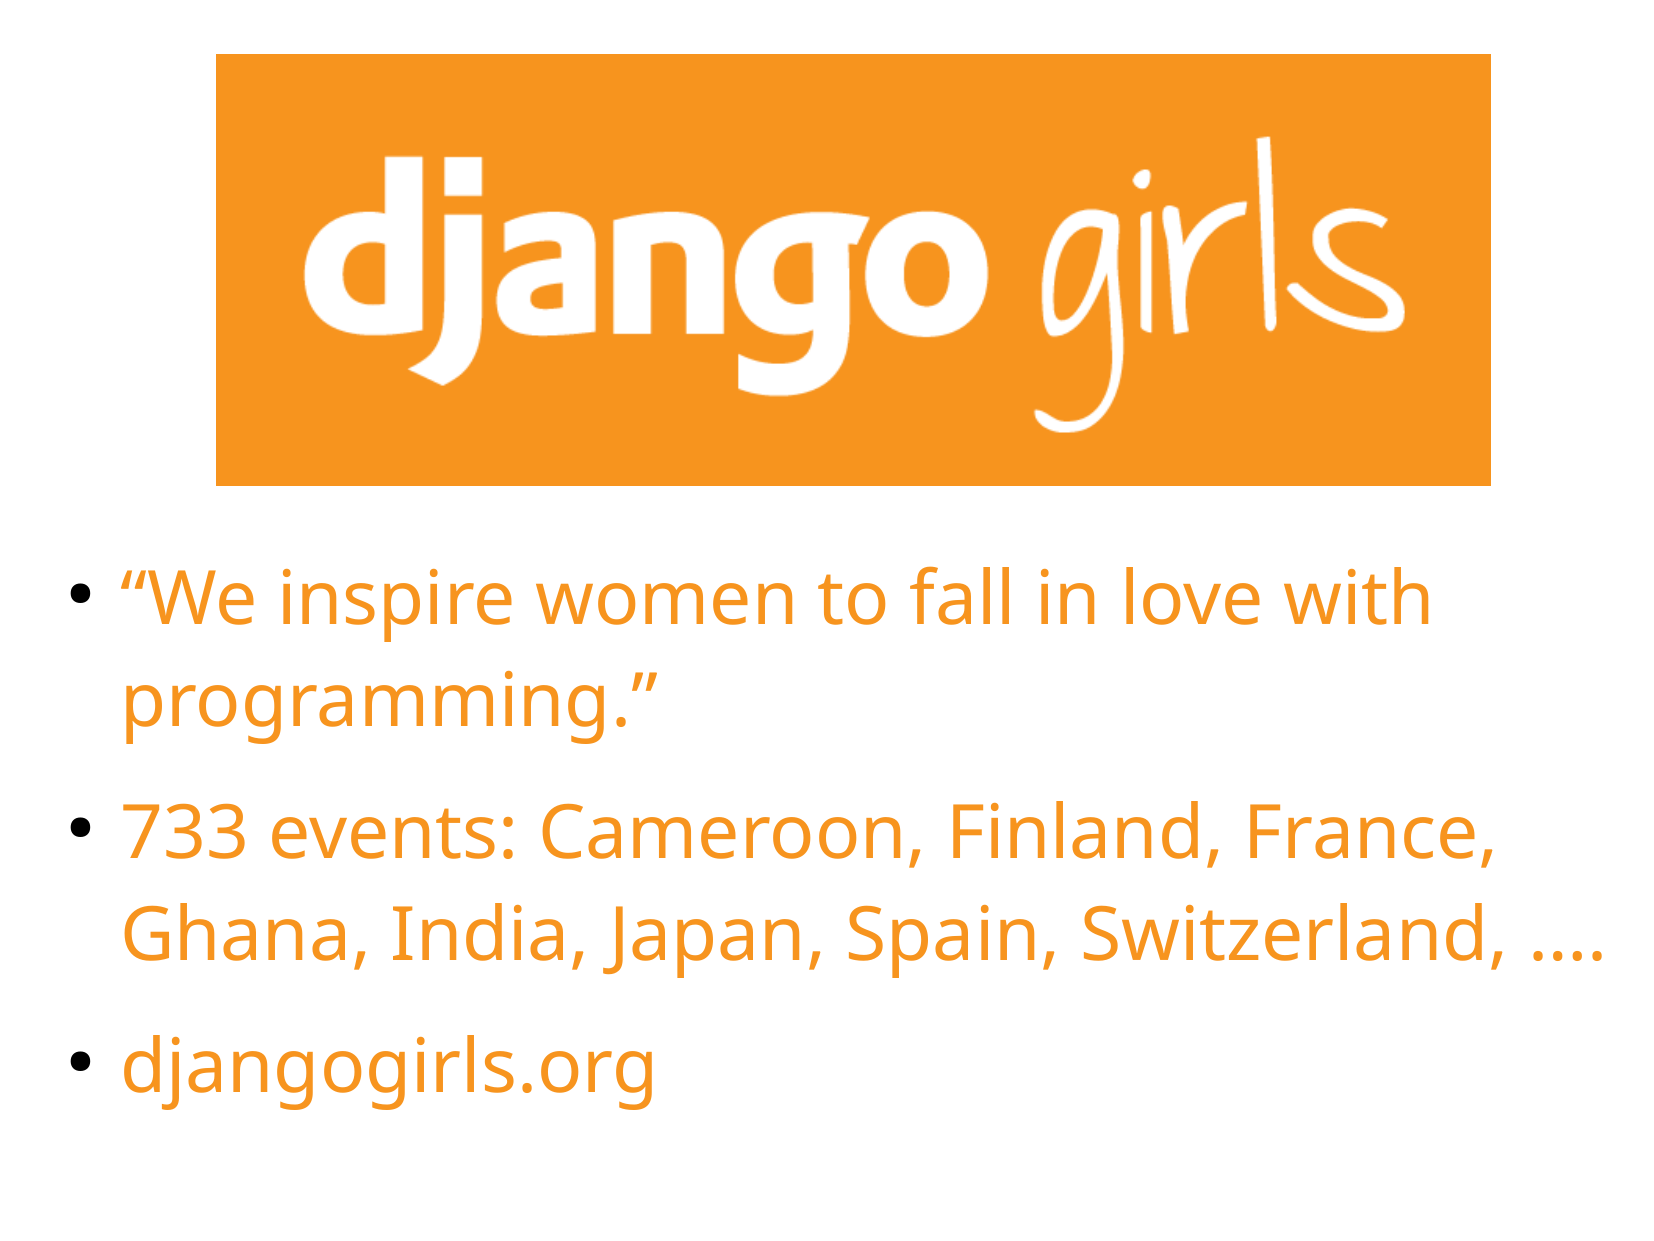

# “We inspire women to fall in love with programming.”
733 events: Cameroon, Finland, France, Ghana, India, Japan, Spain, Switzerland, ….
djangogirls.org